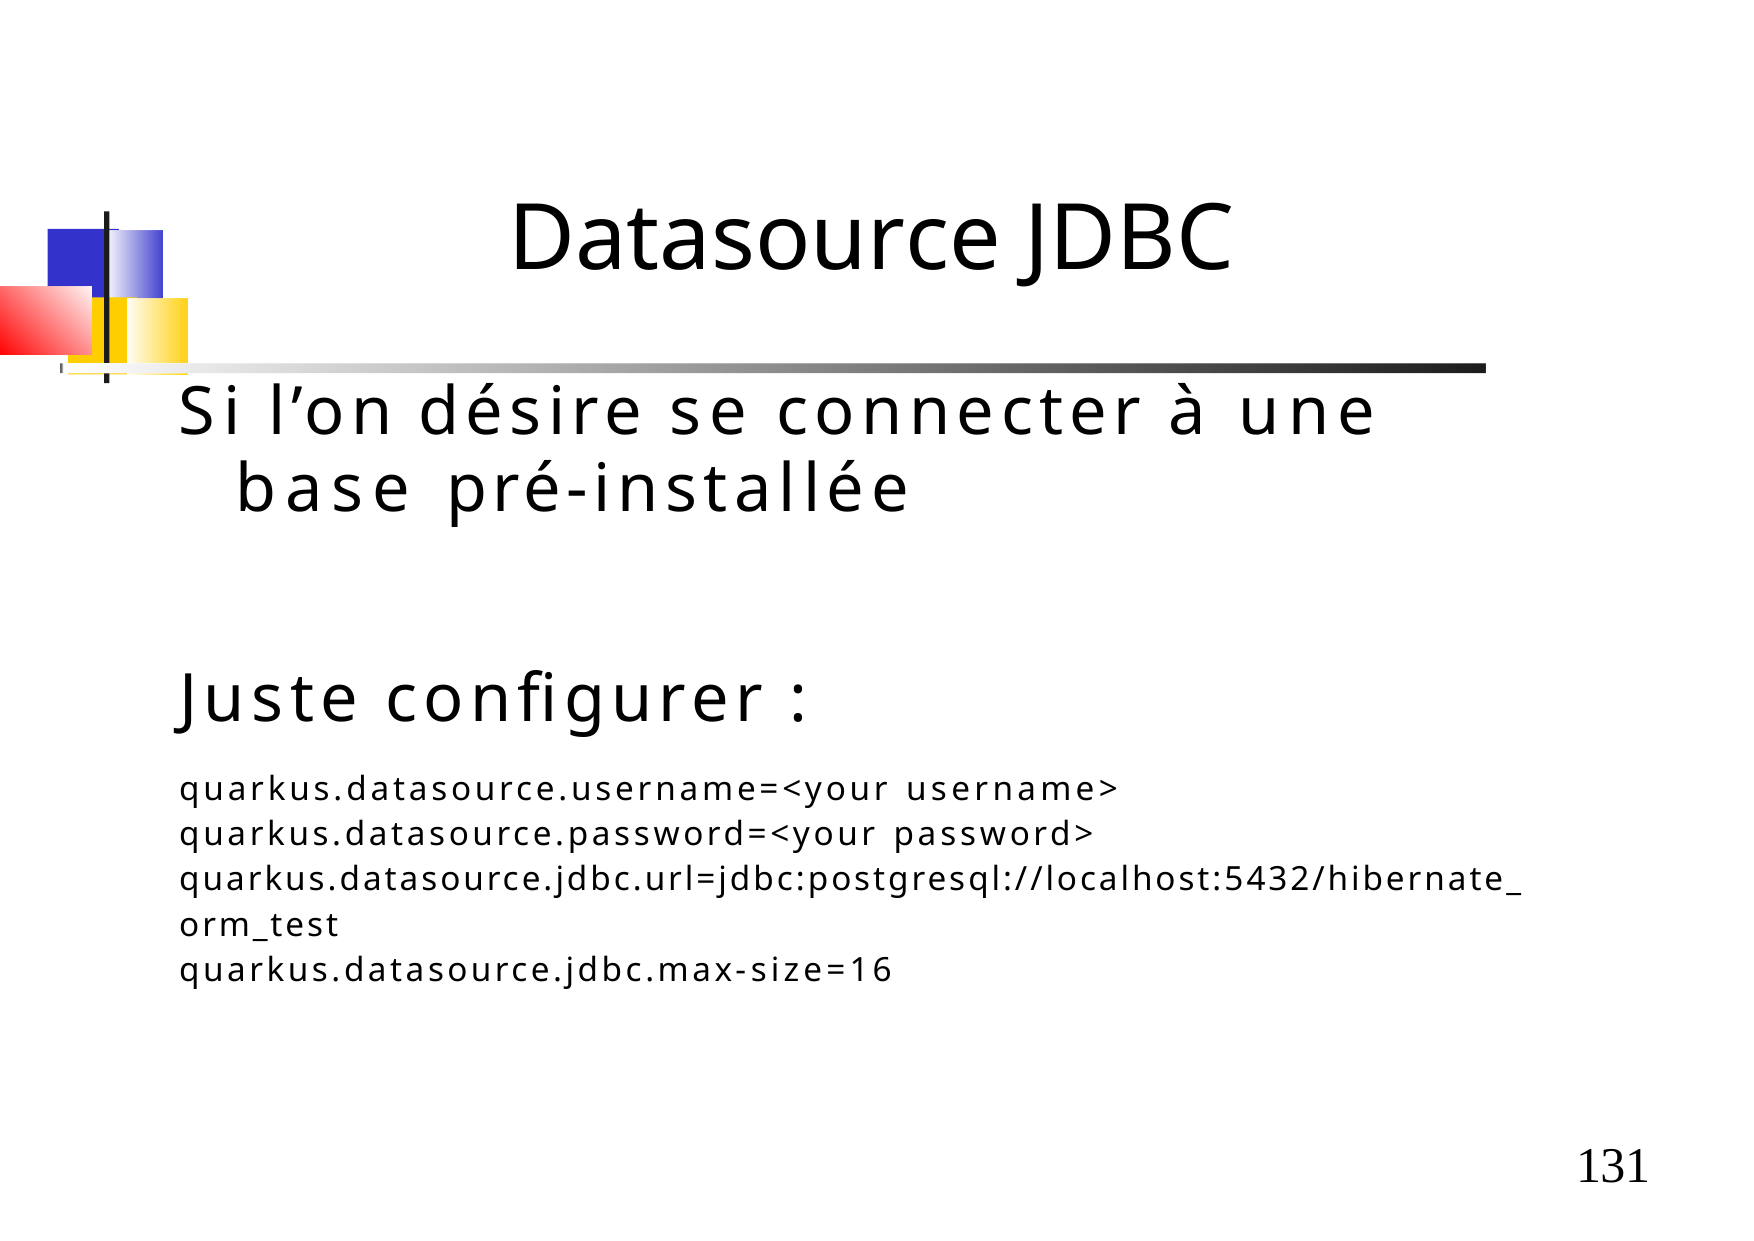

# Datasource JDBC
Si l’on désire se connecter à une base pré-installée
Juste configurer :
quarkus.datasource.username=<your username> quarkus.datasource.password=<your password> quarkus.datasource.jdbc.url=jdbc:postgresql://localhost:5432/hibernate_orm_test
quarkus.datasource.jdbc.max-size=16
131